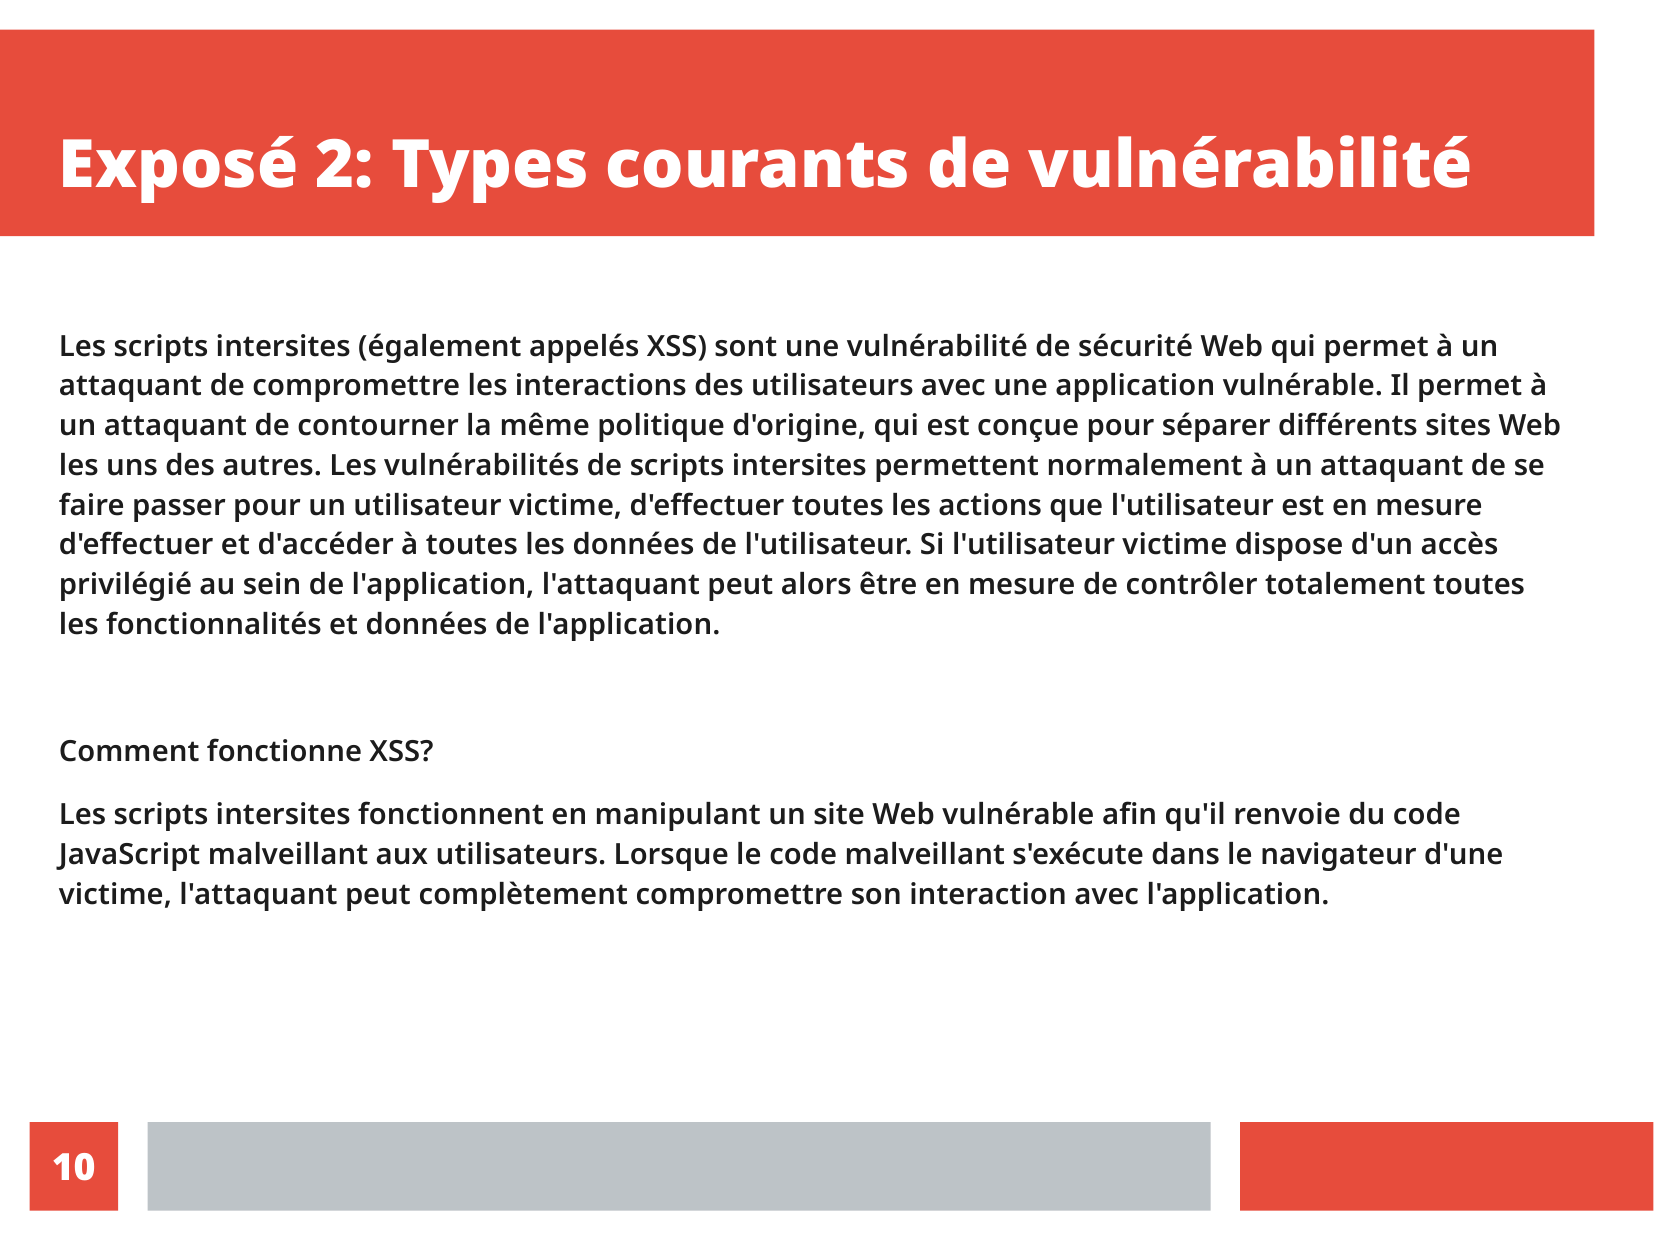

# Exposé 2: Types courants de vulnérabilité
Les scripts intersites (également appelés XSS) sont une vulnérabilité de sécurité Web qui permet à un attaquant de compromettre les interactions des utilisateurs avec une application vulnérable. Il permet à un attaquant de contourner la même politique d'origine, qui est conçue pour séparer différents sites Web les uns des autres. Les vulnérabilités de scripts intersites permettent normalement à un attaquant de se faire passer pour un utilisateur victime, d'effectuer toutes les actions que l'utilisateur est en mesure d'effectuer et d'accéder à toutes les données de l'utilisateur. Si l'utilisateur victime dispose d'un accès privilégié au sein de l'application, l'attaquant peut alors être en mesure de contrôler totalement toutes les fonctionnalités et données de l'application.
Comment fonctionne XSS?
Les scripts intersites fonctionnent en manipulant un site Web vulnérable afin qu'il renvoie du code JavaScript malveillant aux utilisateurs. Lorsque le code malveillant s'exécute dans le navigateur d'une victime, l'attaquant peut complètement compromettre son interaction avec l'application.
10